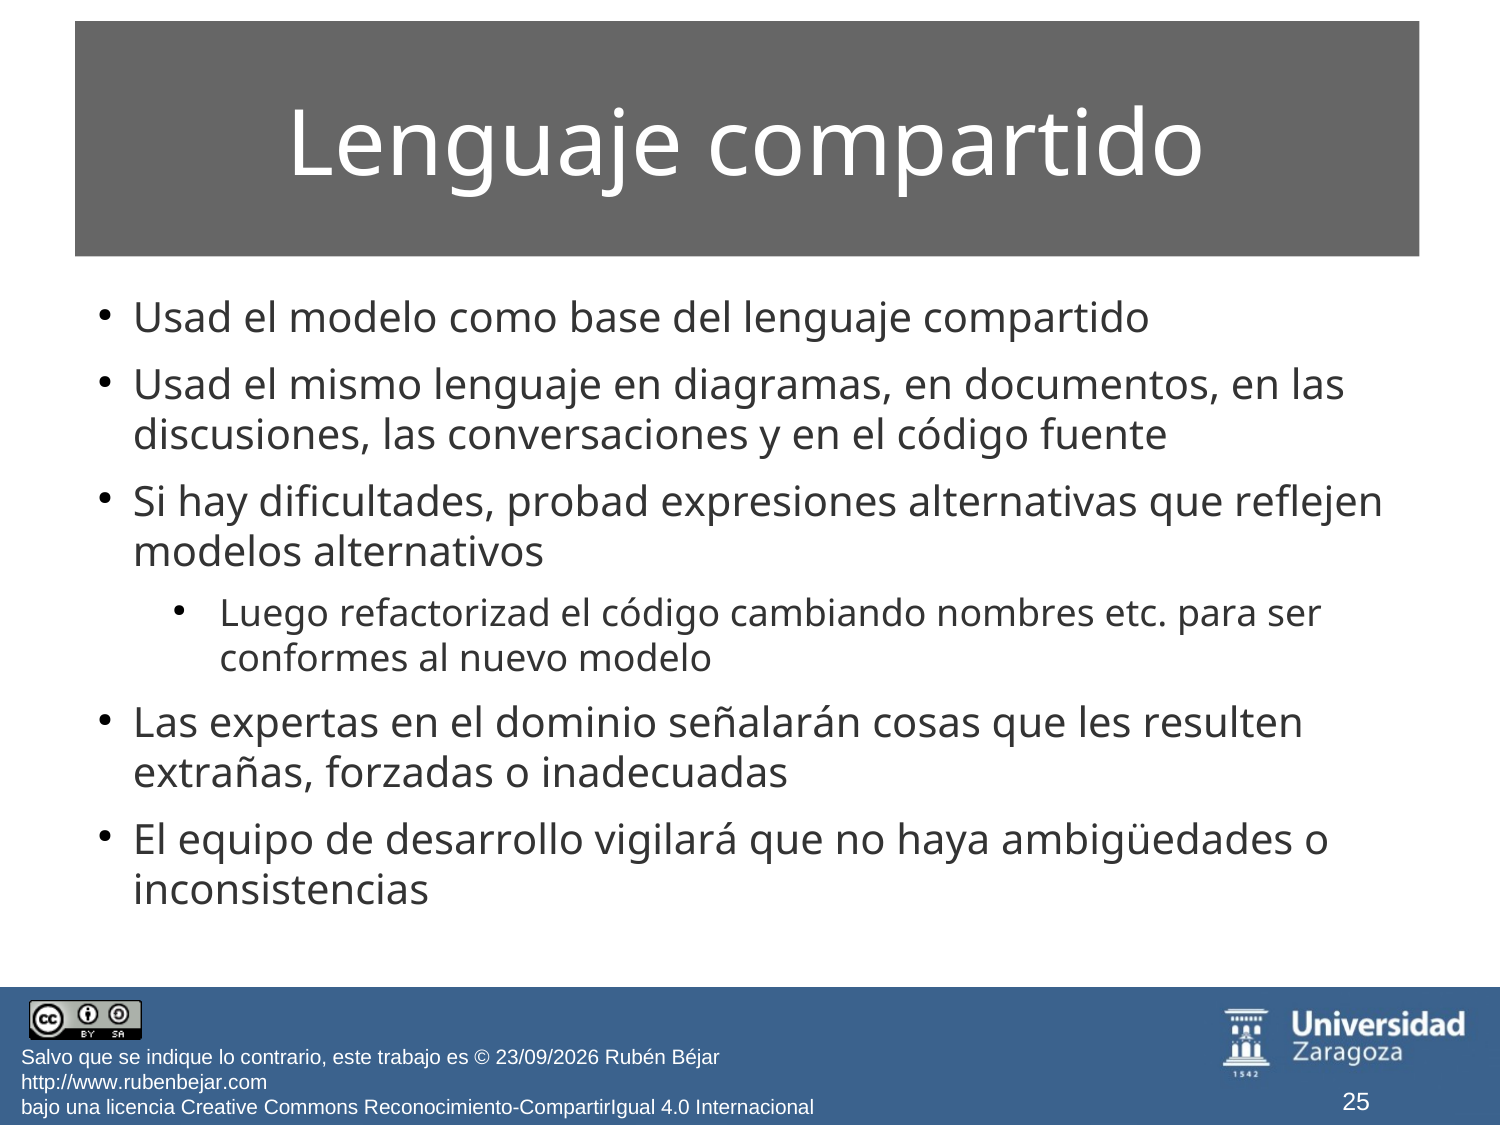

Lenguaje compartido
# Usad el modelo como base del lenguaje compartido
Usad el mismo lenguaje en diagramas, en documentos, en las discusiones, las conversaciones y en el código fuente
Si hay dificultades, probad expresiones alternativas que reflejen modelos alternativos
Luego refactorizad el código cambiando nombres etc. para ser conformes al nuevo modelo
Las expertas en el dominio señalarán cosas que les resulten extrañas, forzadas o inadecuadas
El equipo de desarrollo vigilará que no haya ambigüedades o inconsistencias